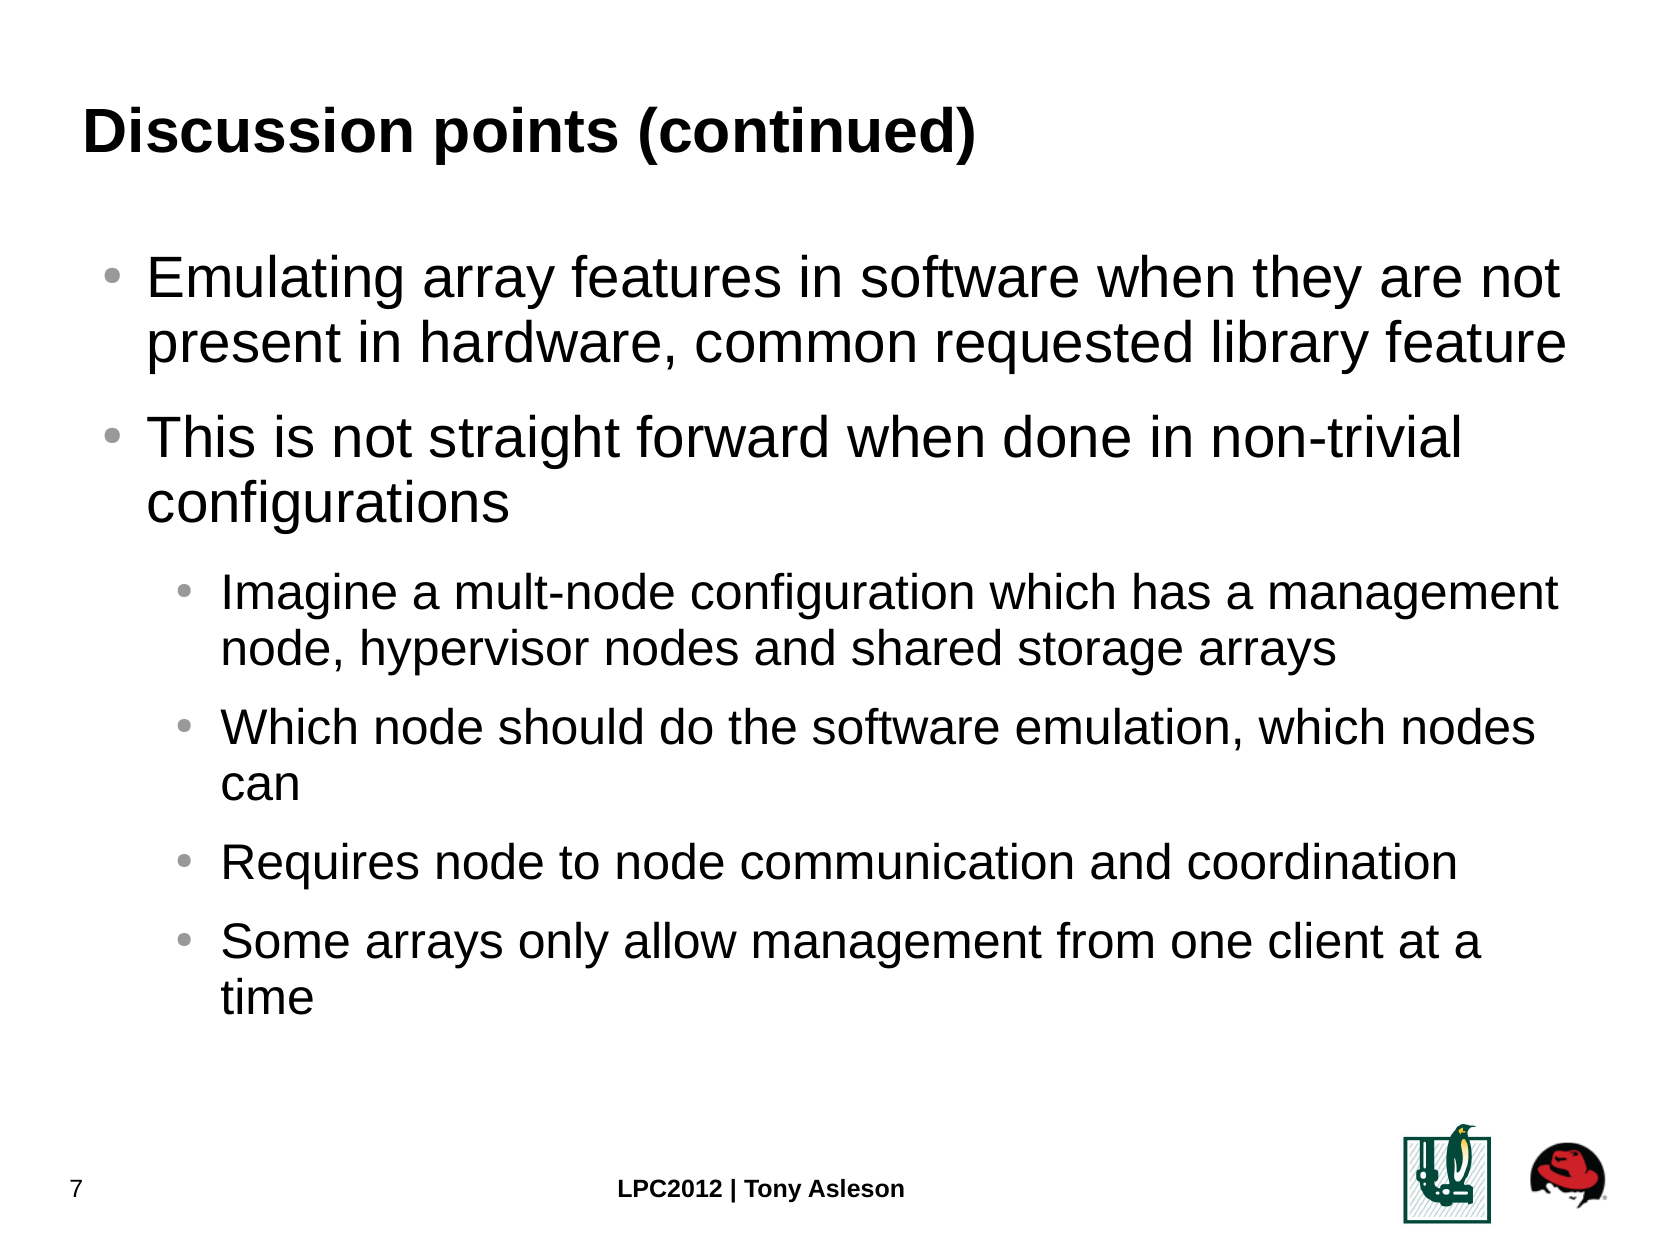

# Discussion points (continued)
Emulating array features in software when they are not present in hardware, common requested library feature
This is not straight forward when done in non-trivial configurations
Imagine a mult-node configuration which has a management node, hypervisor nodes and shared storage arrays
Which node should do the software emulation, which nodes can
Requires node to node communication and coordination
Some arrays only allow management from one client at a time